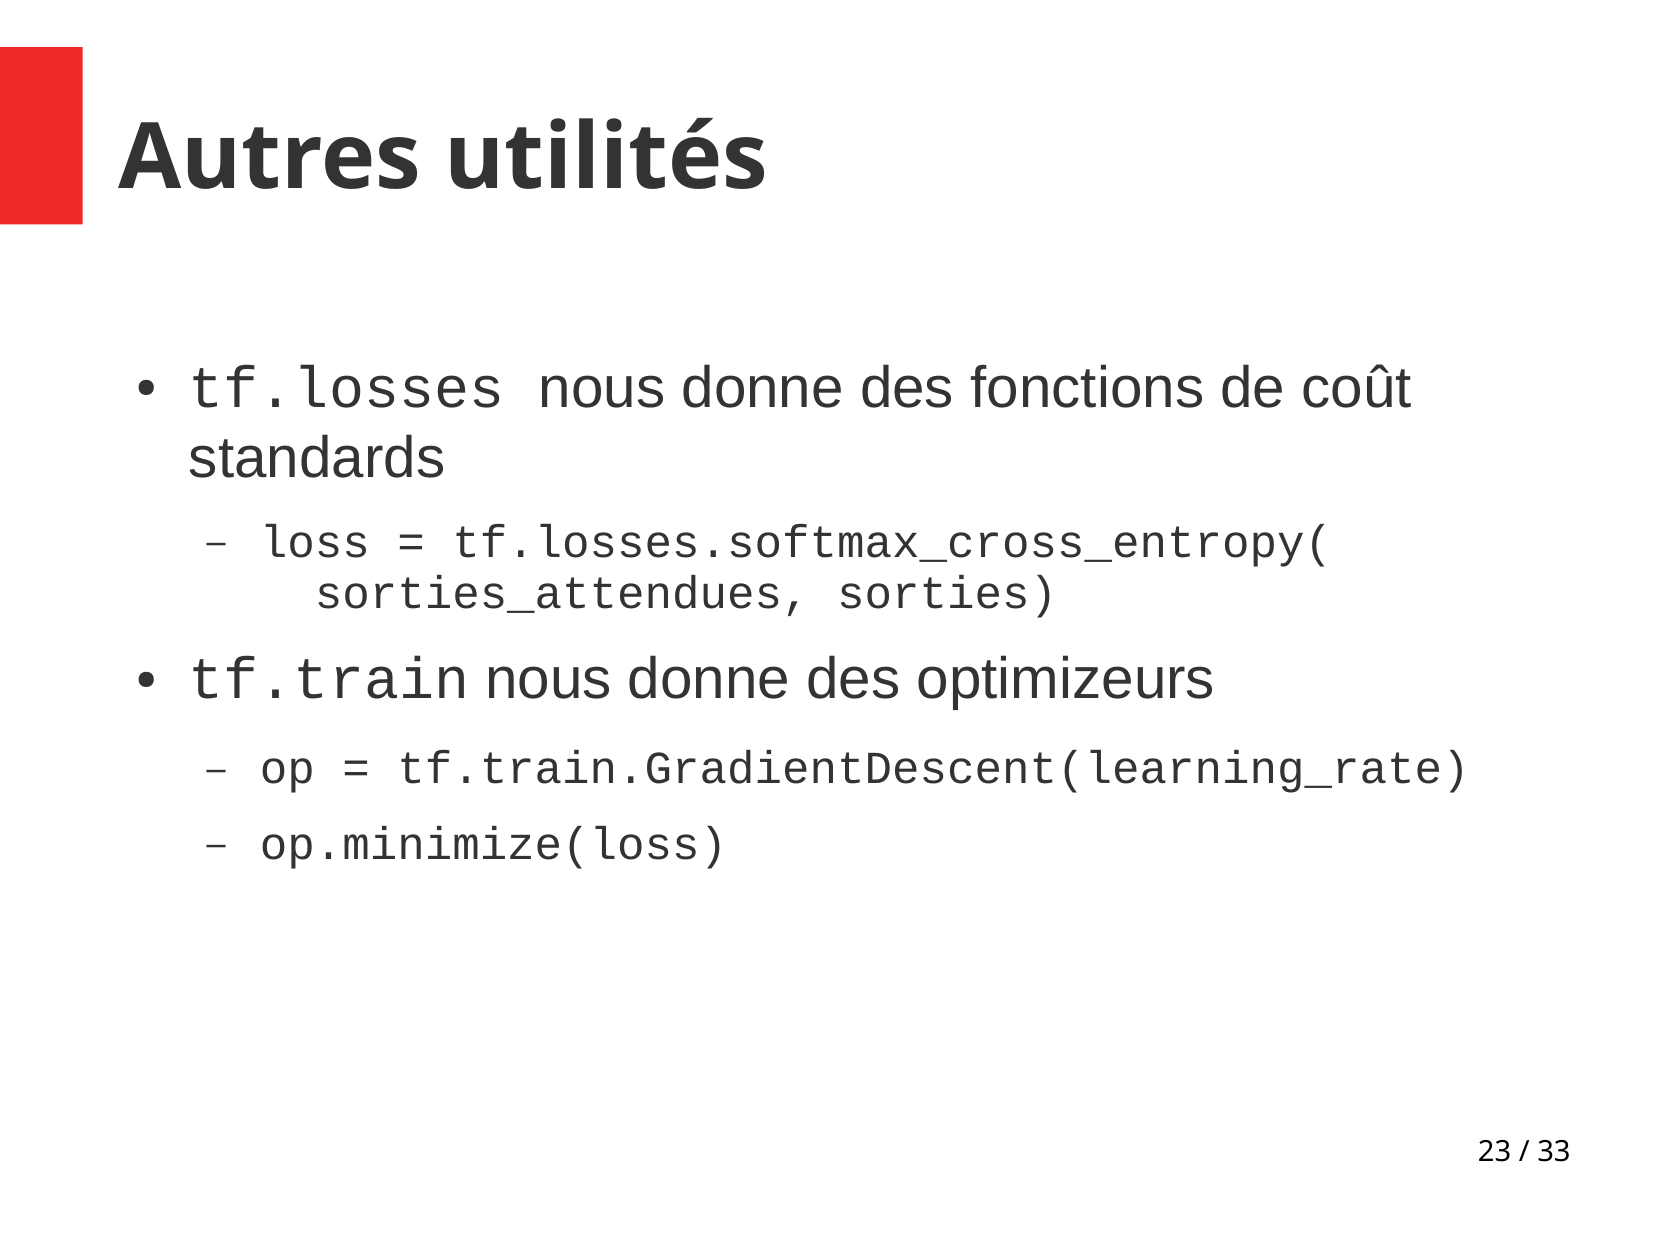

# Autres utilités
tf.losses nous donne des fonctions de coût standards
loss = tf.losses.softmax_cross_entropy(
 sorties_attendues, sorties)
tf.train nous donne des optimizeurs
op = tf.train.GradientDescent(learning_rate)
op.minimize(loss)
23